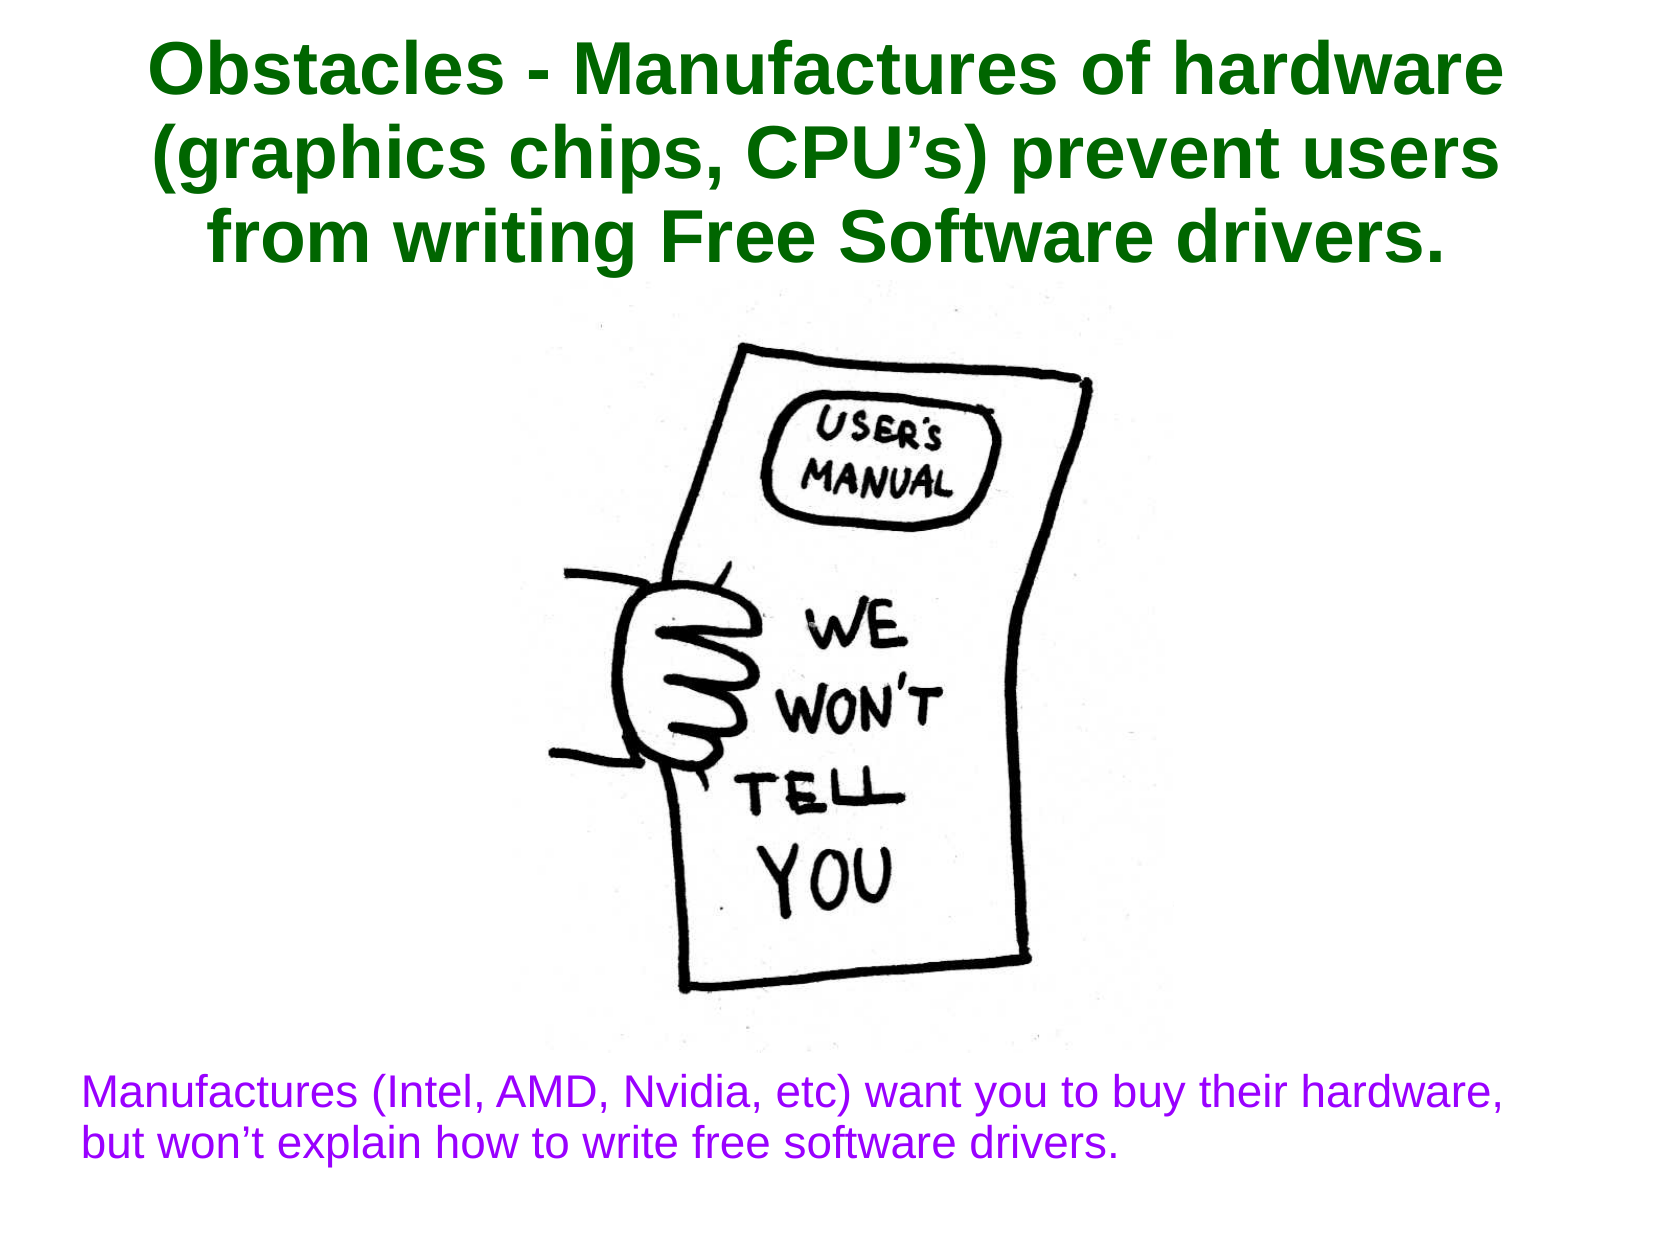

# Obstacles - Manufactures of hardware (graphics chips, CPU’s) prevent users from writing Free Software drivers.
Manufactures (Intel, AMD, Nvidia, etc) want you to buy their hardware, but won’t explain how to write free software drivers.